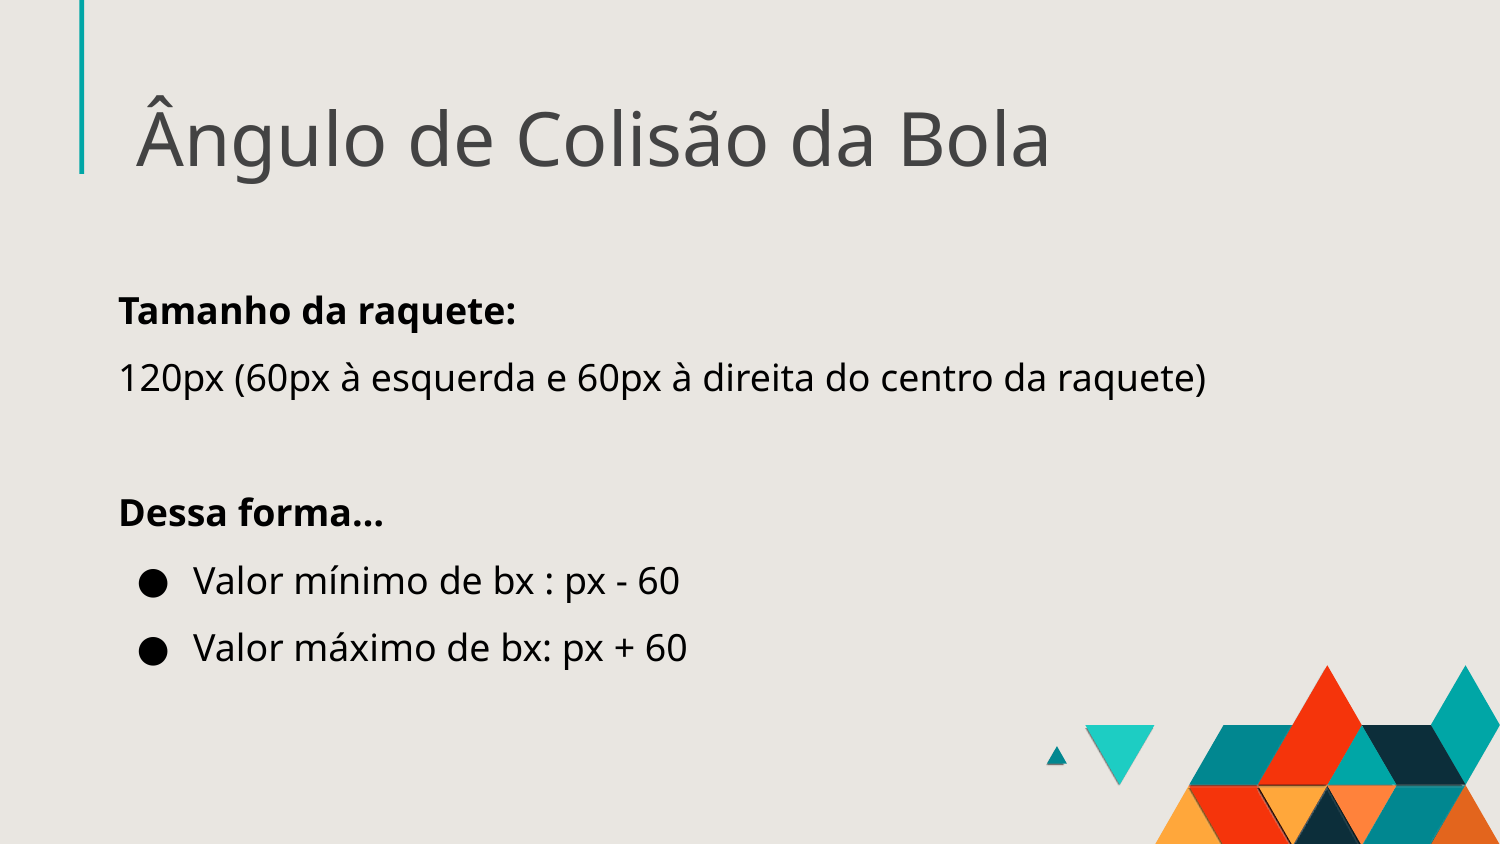

# Ângulo de Colisão da Bola
Tamanho da raquete:
120px (60px à esquerda e 60px à direita do centro da raquete)
Dessa forma…
Valor mínimo de bx : px - 60
Valor máximo de bx: px + 60